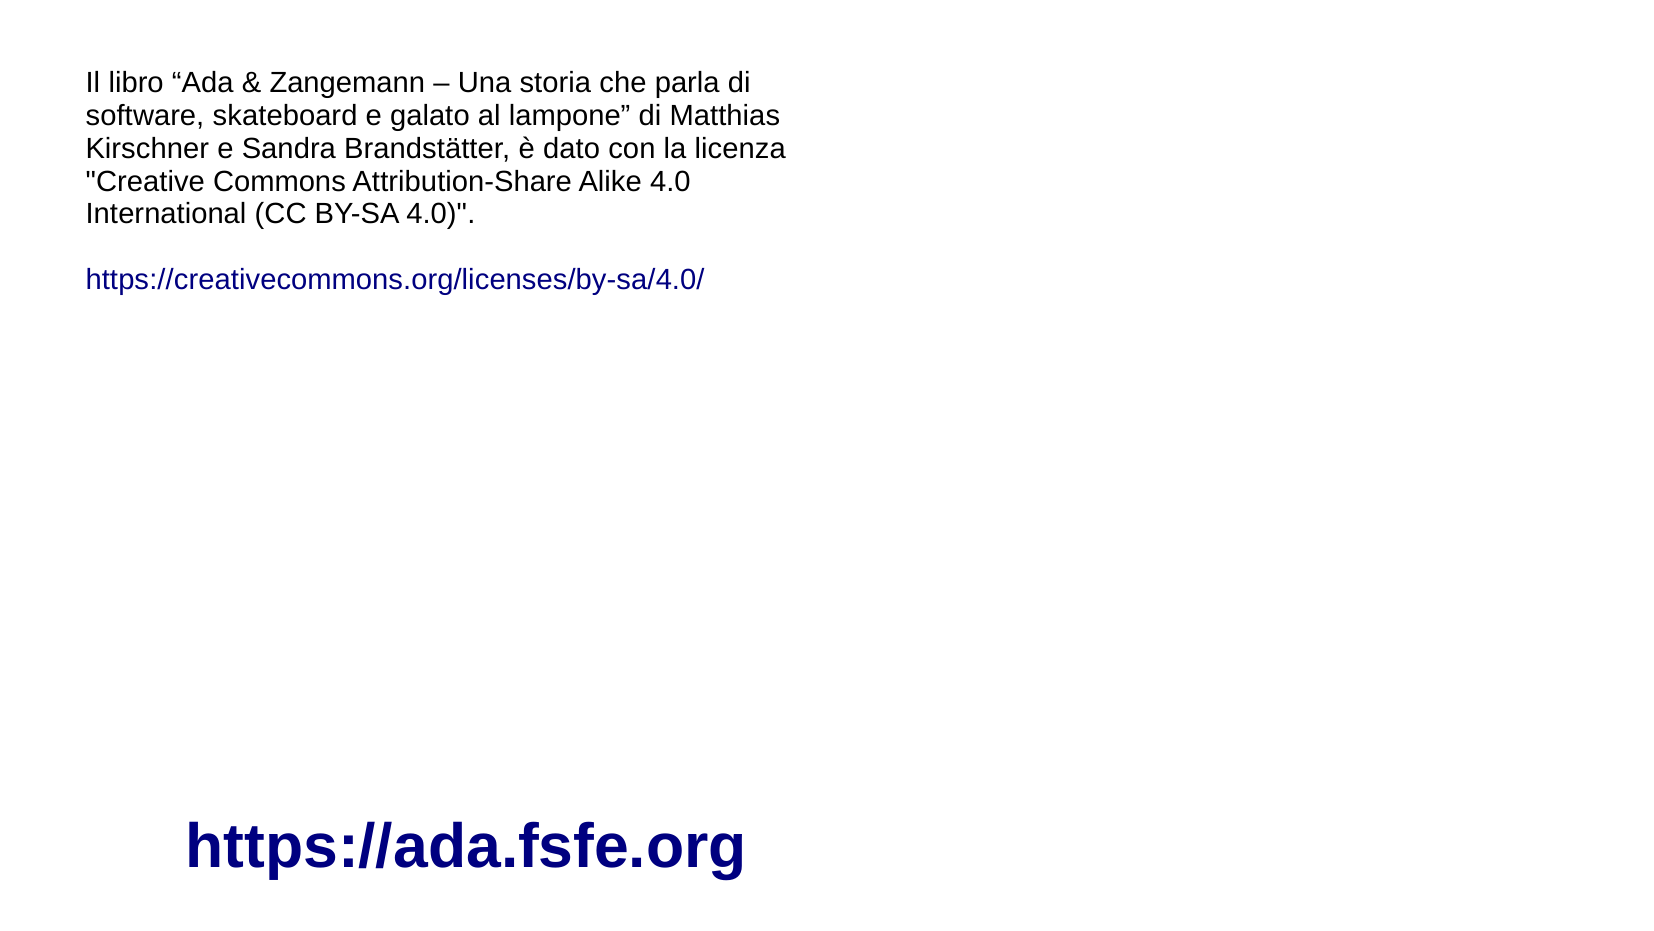

Il libro “Ada & Zangemann – Una storia che parla di software, skateboard e galato al lampone” di Matthias Kirschner e Sandra Brandstätter, è dato con la licenza "Creative Commons Attribution-Share Alike 4.0 International (CC BY-SA 4.0)".
https://creativecommons.org/licenses/by-sa/4.0/
https://ada.fsfe.org